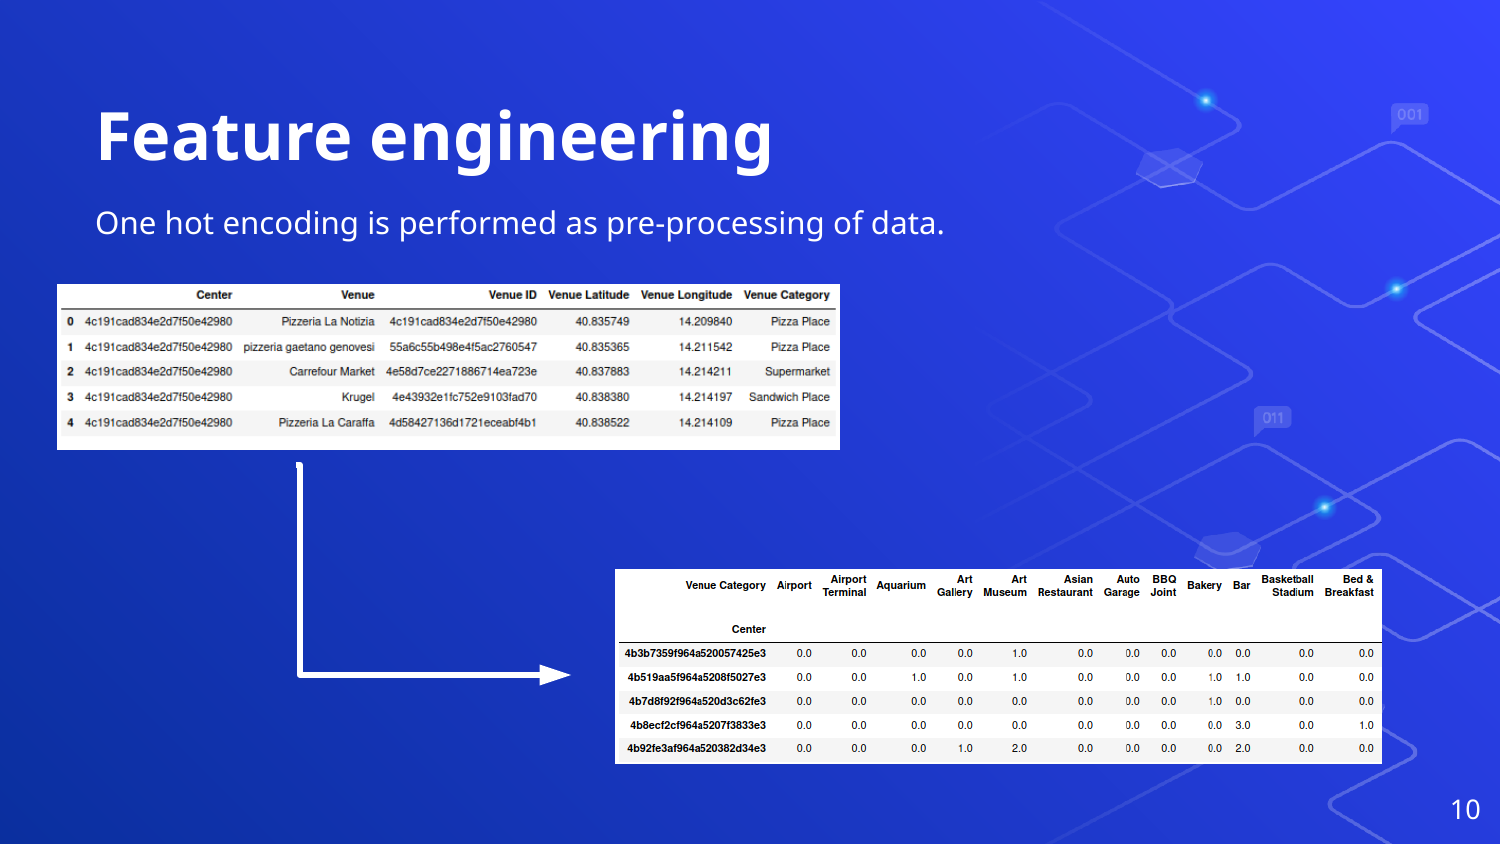

Feature engineering
One hot encoding is performed as pre-processing of data.